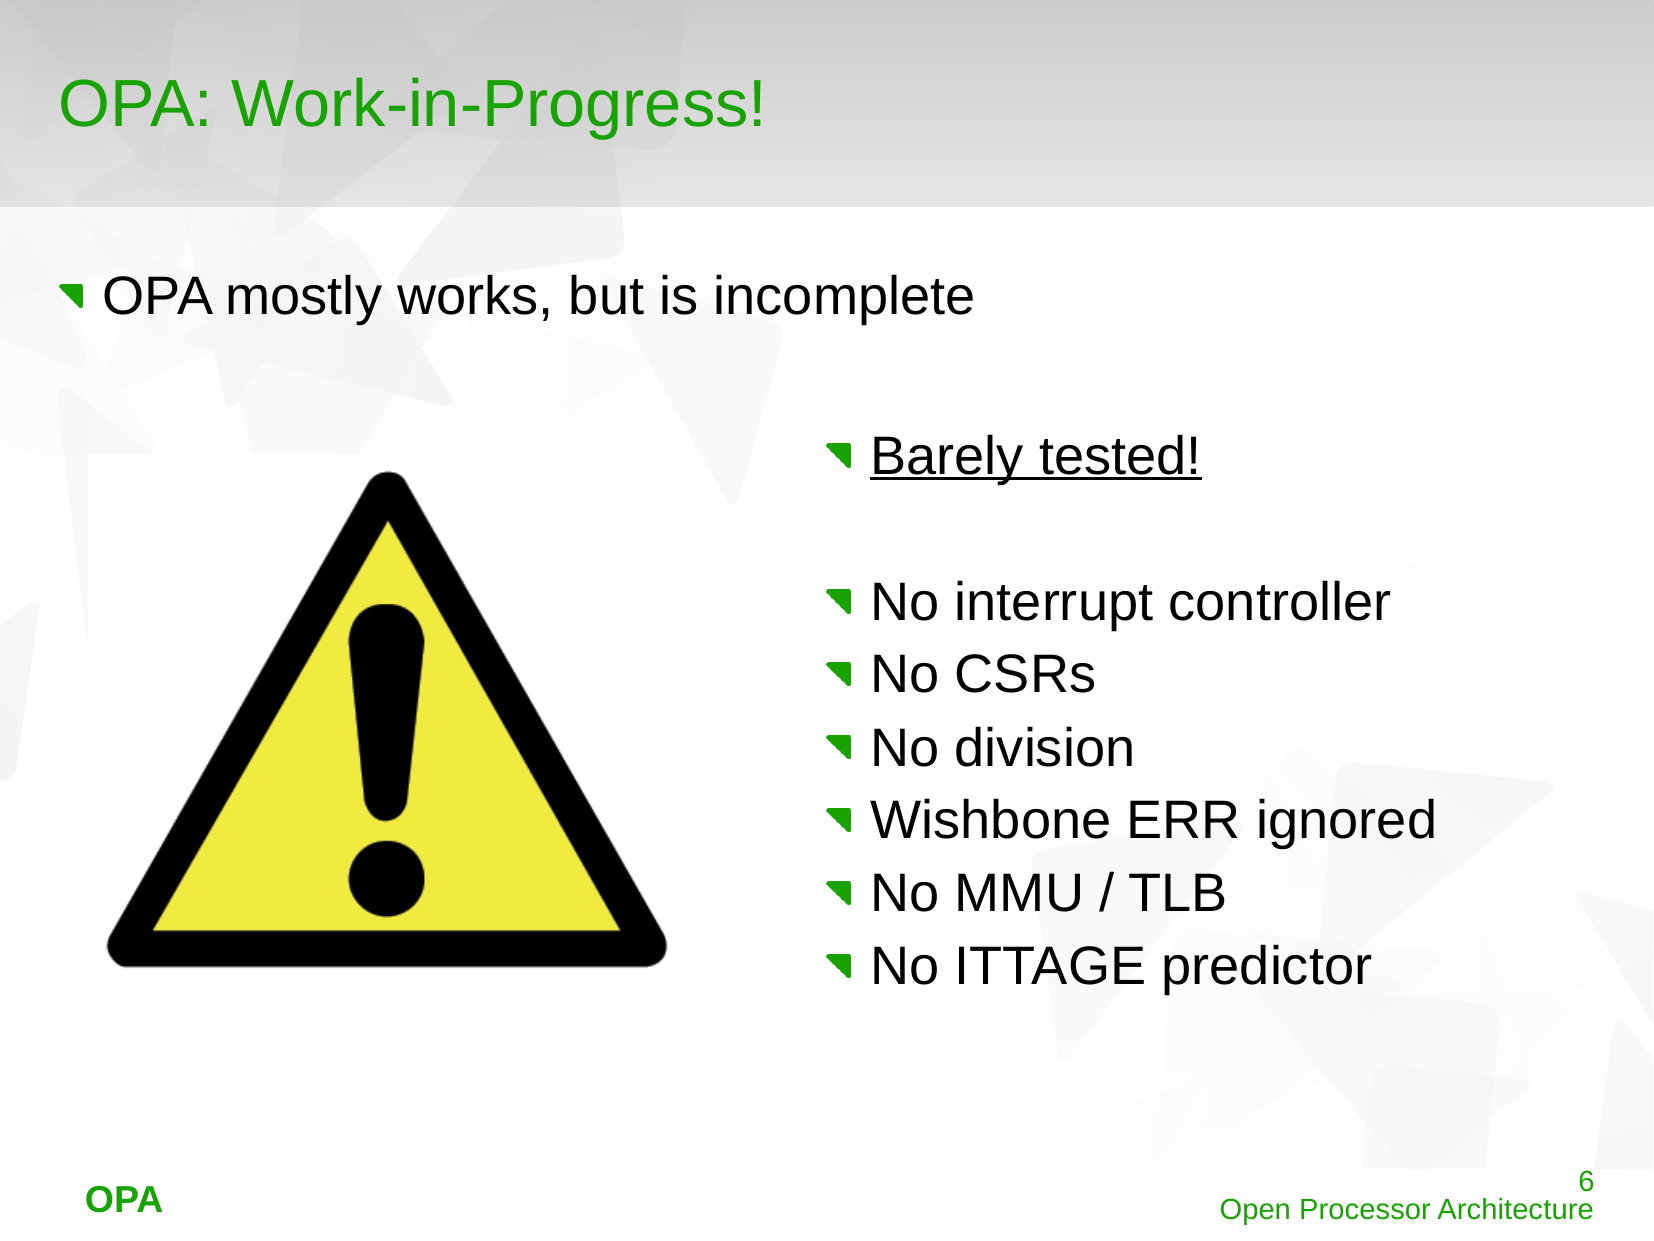

# OPA: Work-in-Progress!
OPA mostly works, but is incomplete
Barely tested!
No interrupt controller
No CSRs
No division
Wishbone ERR ignored
No MMU / TLB
No ITTAGE predictor
6
Open Processor Architecture